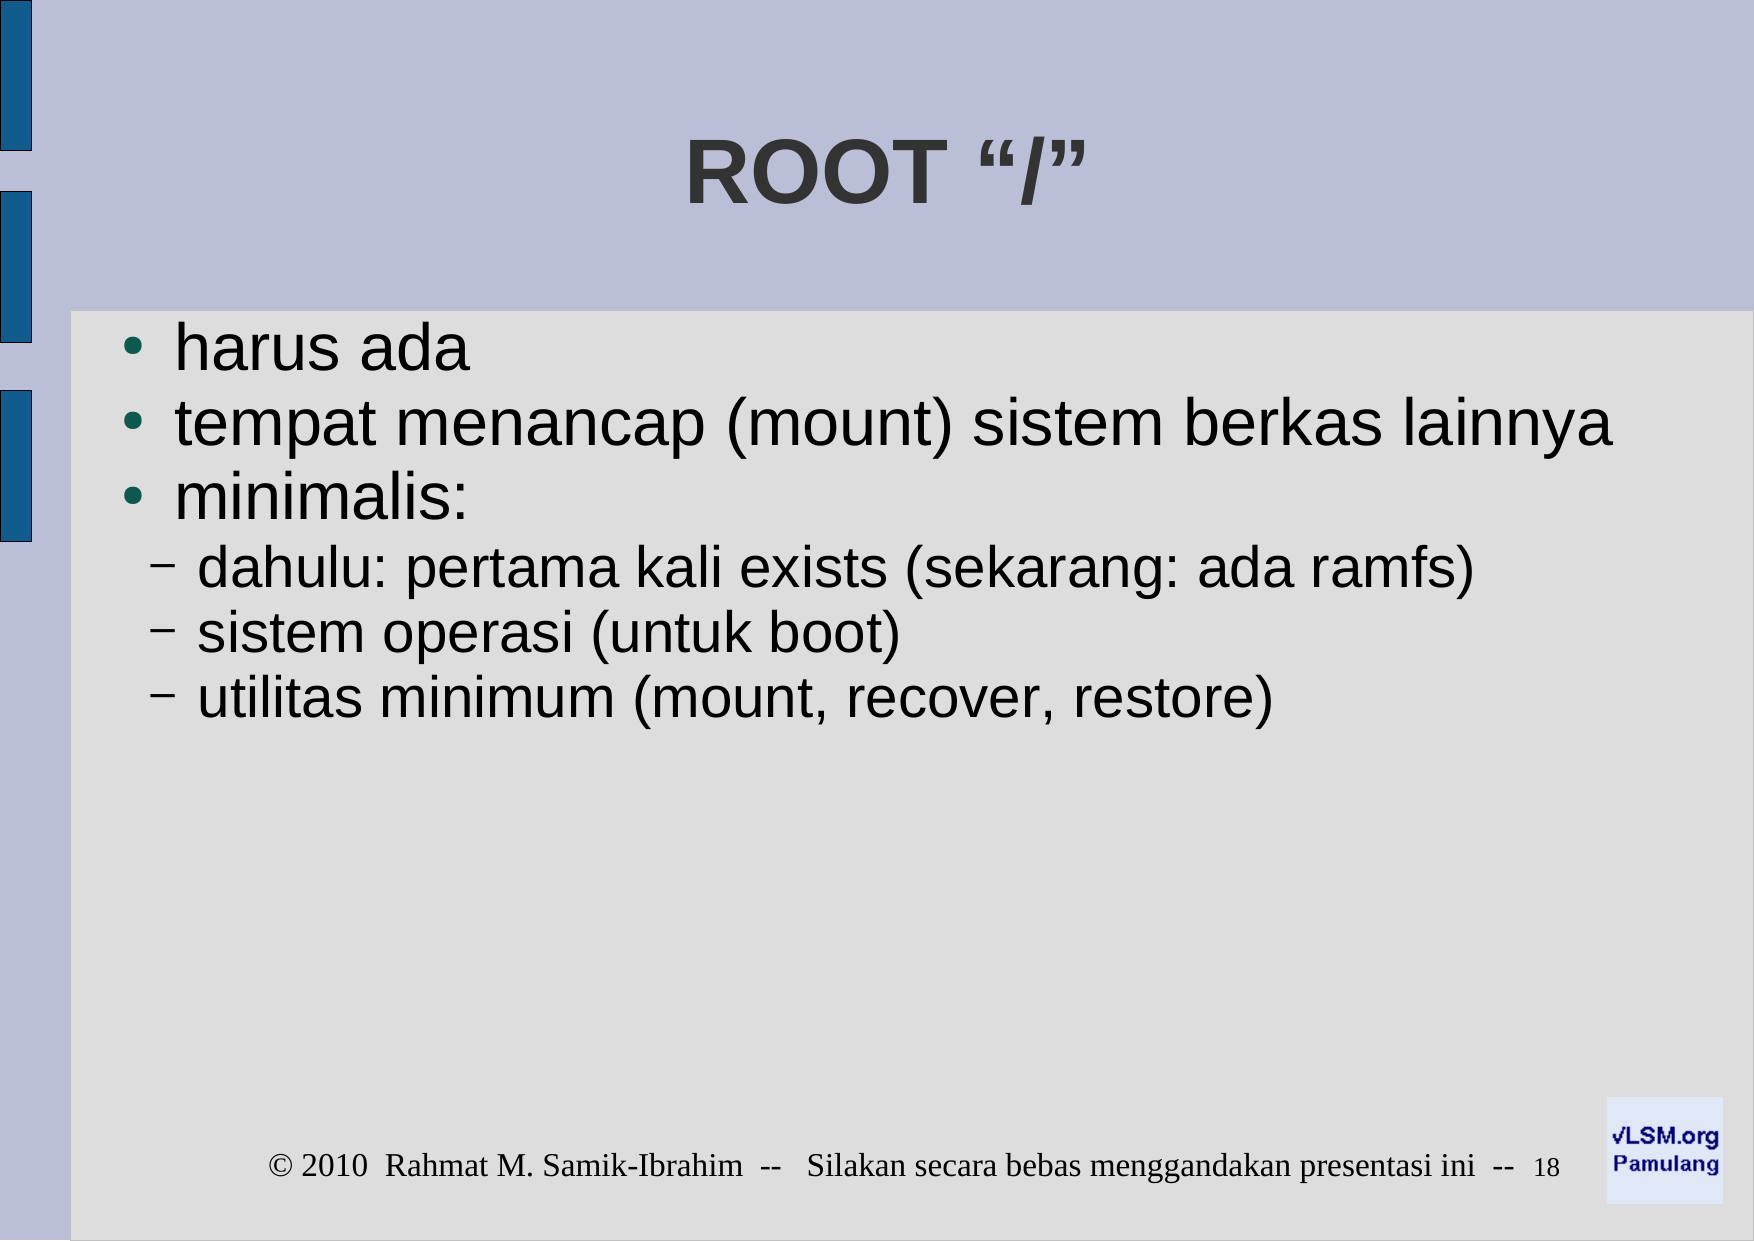

# ROOT “/”
harus ada
tempat menancap (mount) sistem berkas lainnya
minimalis:
dahulu: pertama kali exists (sekarang: ada ramfs)
sistem operasi (untuk boot)
utilitas minimum (mount, recover, restore)